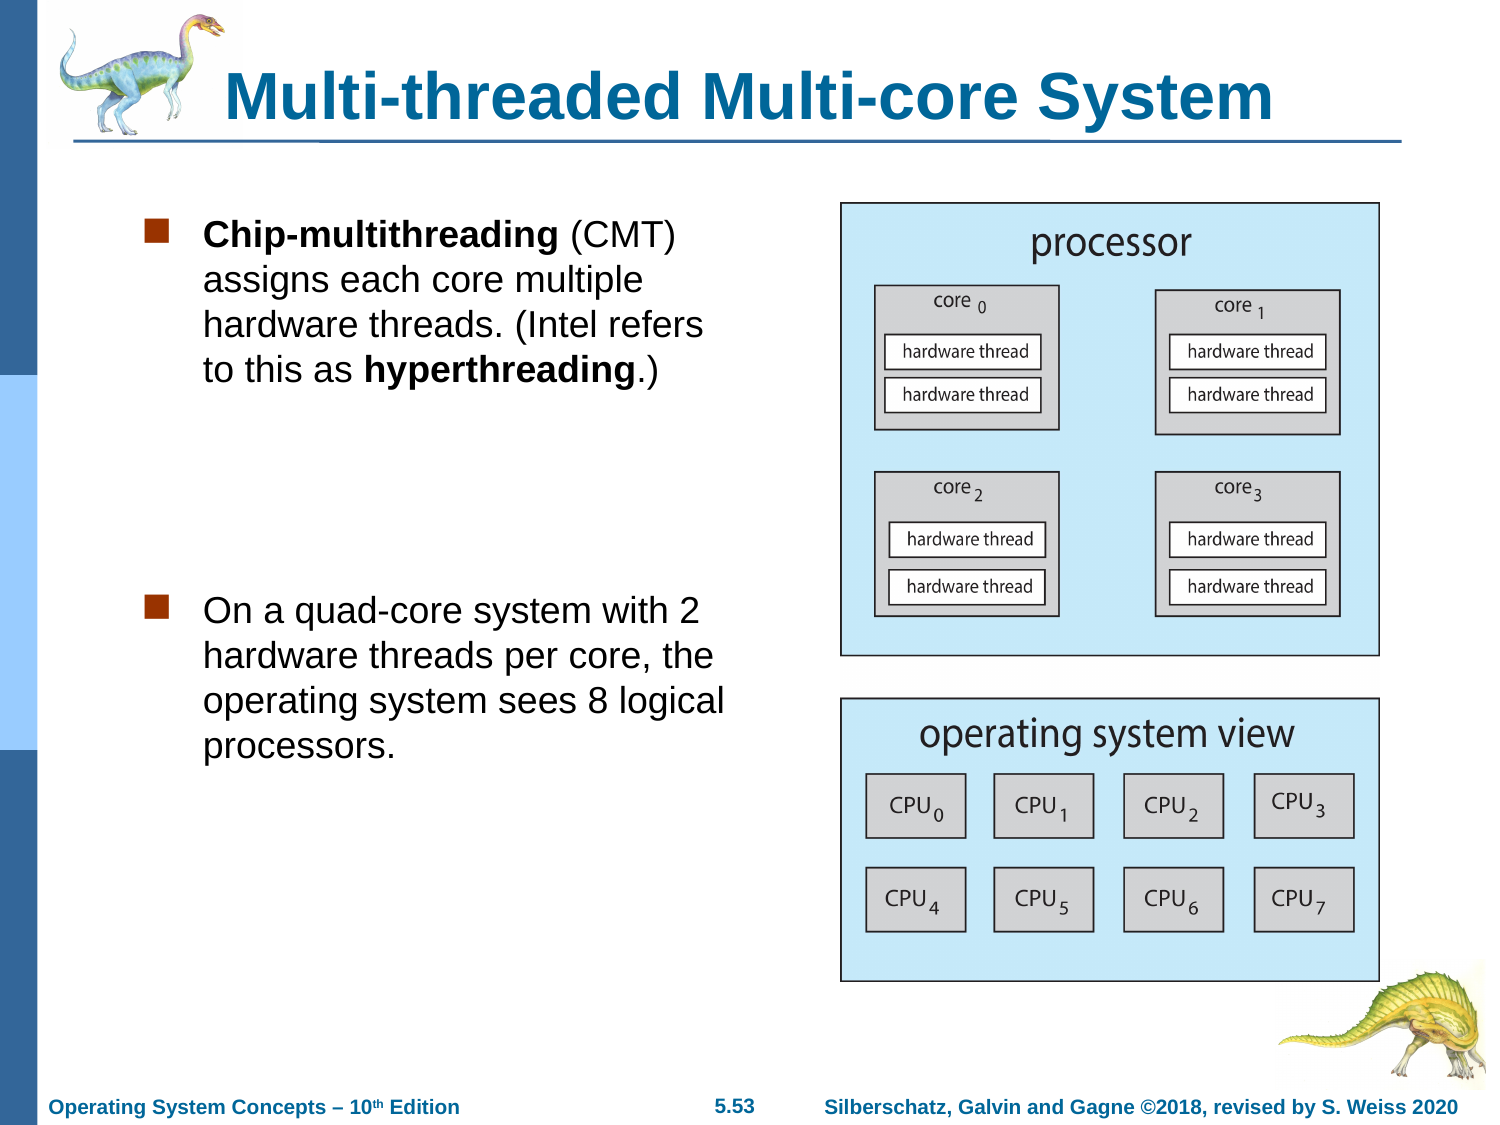

Multi-threaded Multi-core System
Chip-multithreading (CMT) assigns each core multiple hardware threads. (Intel refers to this as hyperthreading.)
On a quad-core system with 2 hardware threads per core, the operating system sees 8 logical processors.